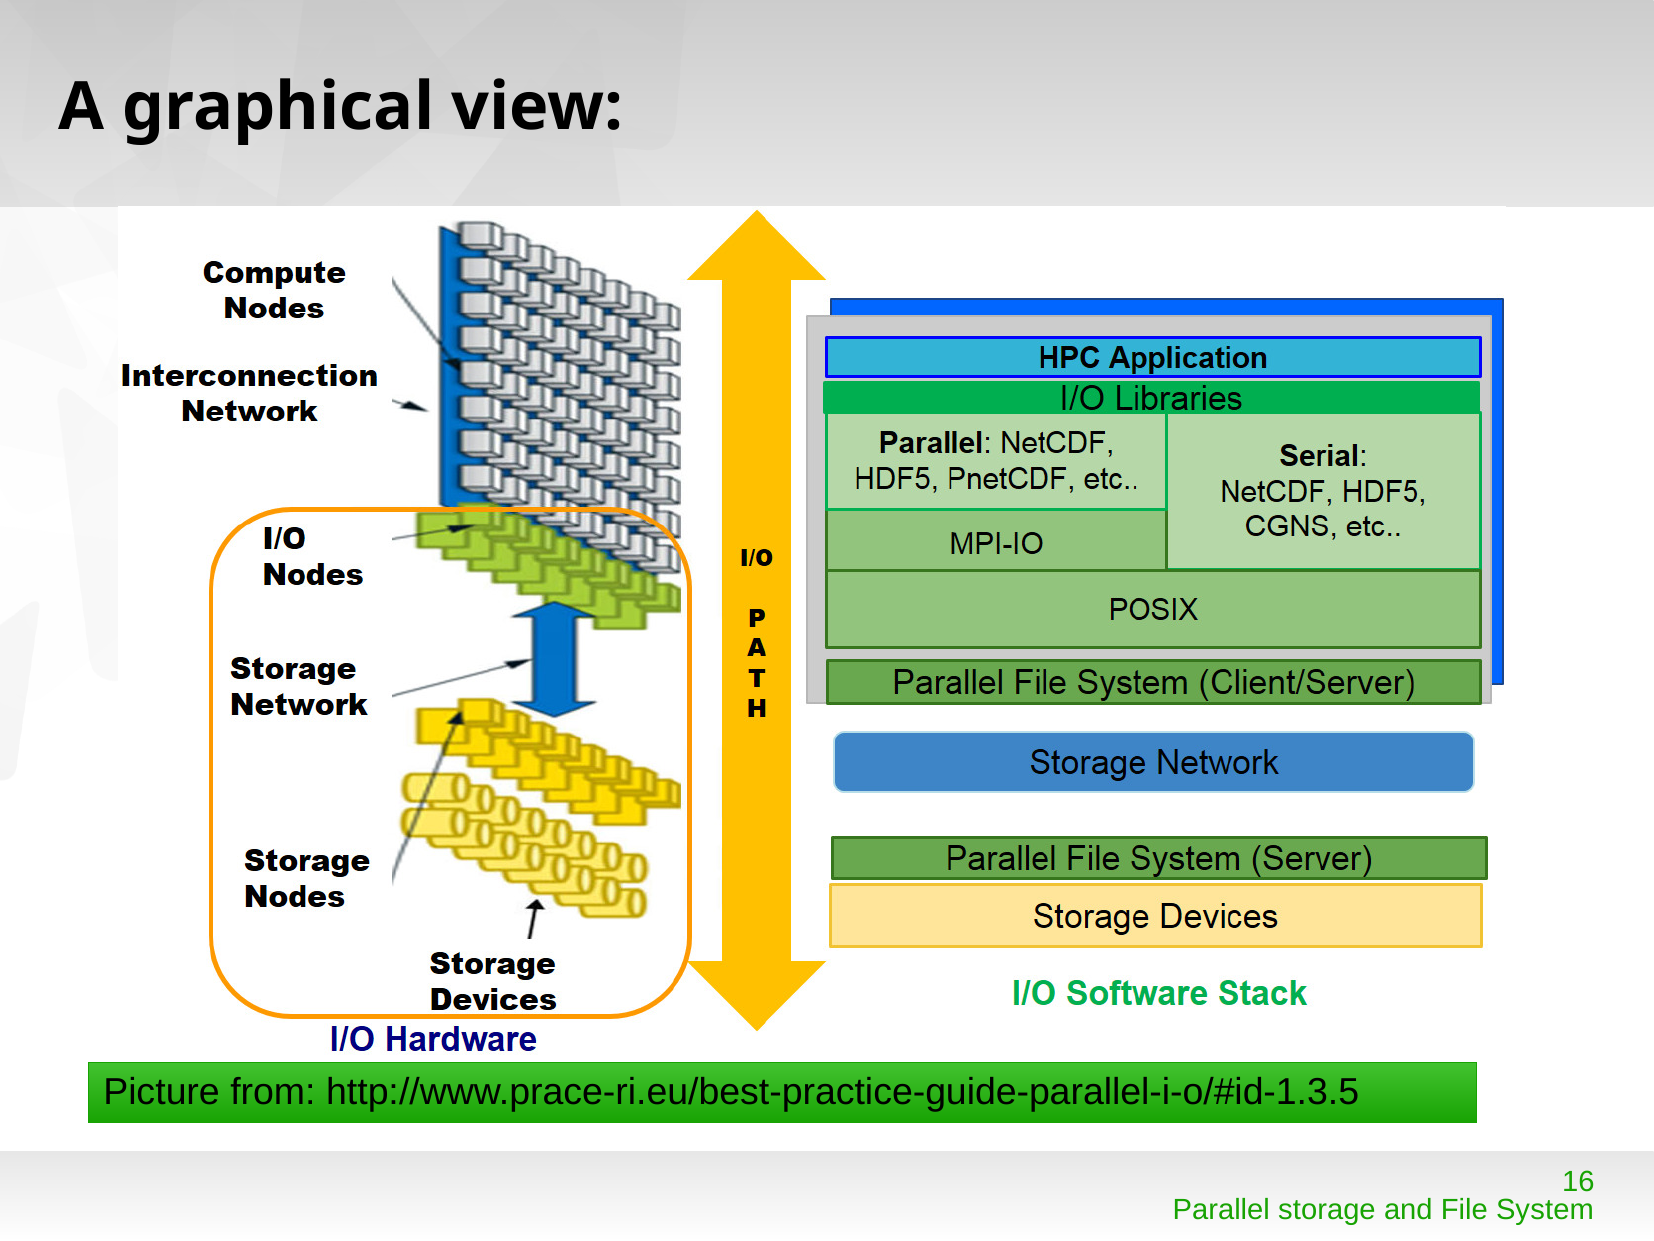

# A graphical view:
Picture from: http://www.prace-ri.eu/best-practice-guide-parallel-i-o/#id-1.3.5
16
Parallel storage and File System